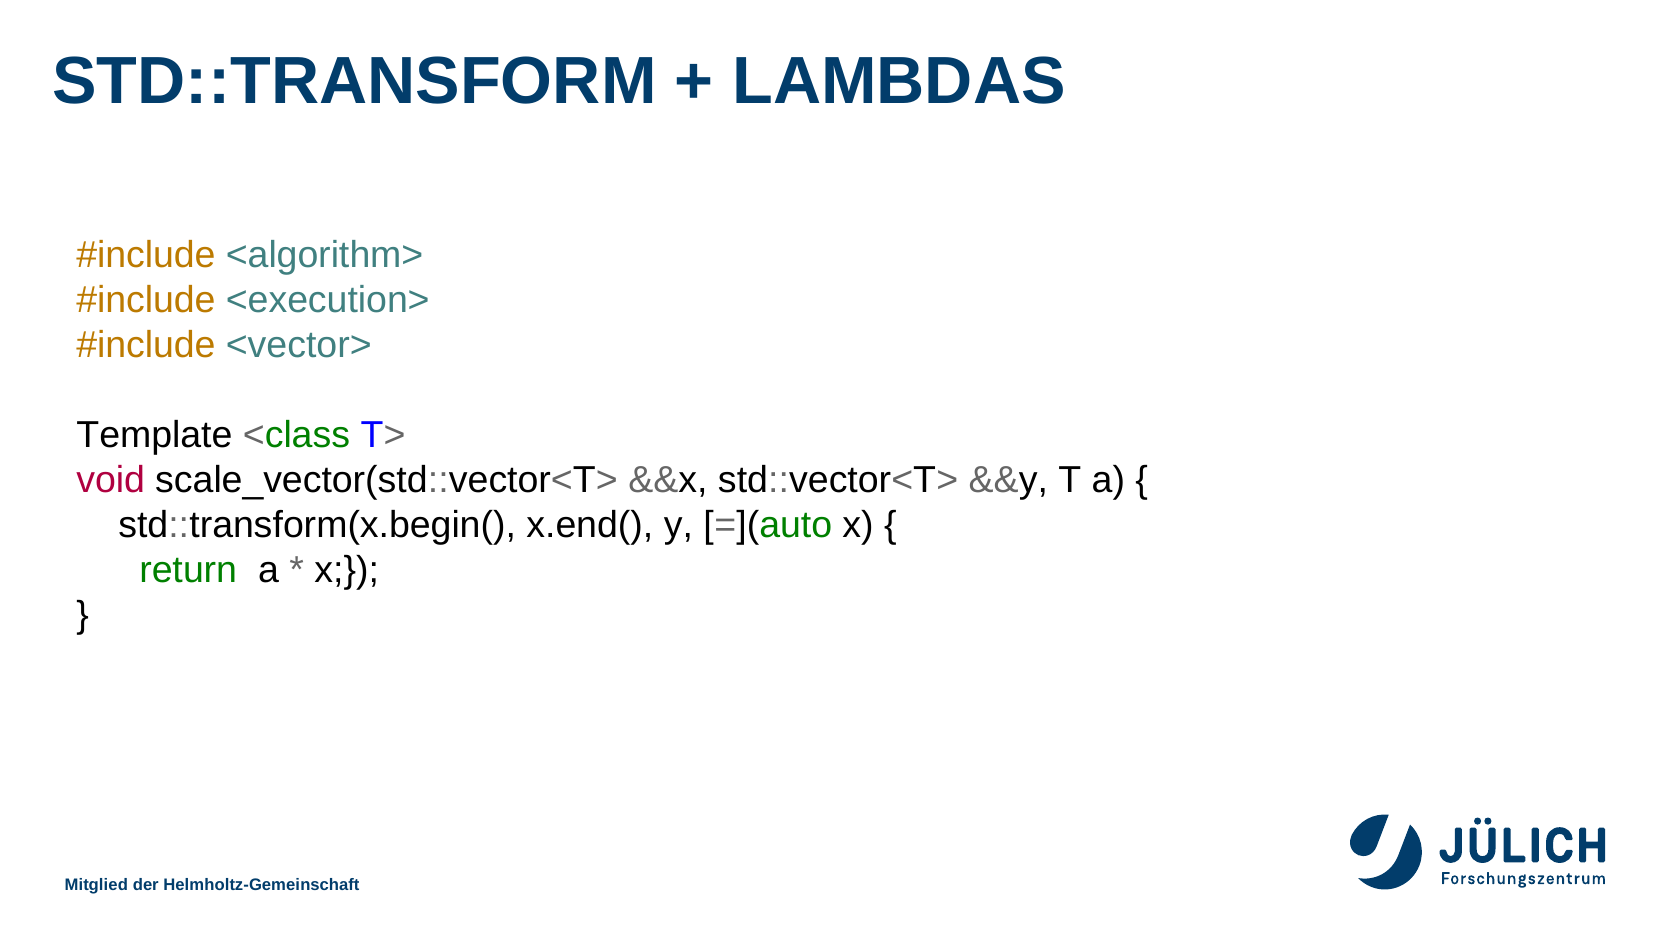

# std::transform + lambdas
#include <algorithm>
#include <execution>
#include <vector>
Template <class T>
void scale_vector(std::vector<T> &&x, std::vector<T> &&y, T a) {
 std::transform(x.begin(), x.end(), y, [=](auto x) {
 return a * x;});
}